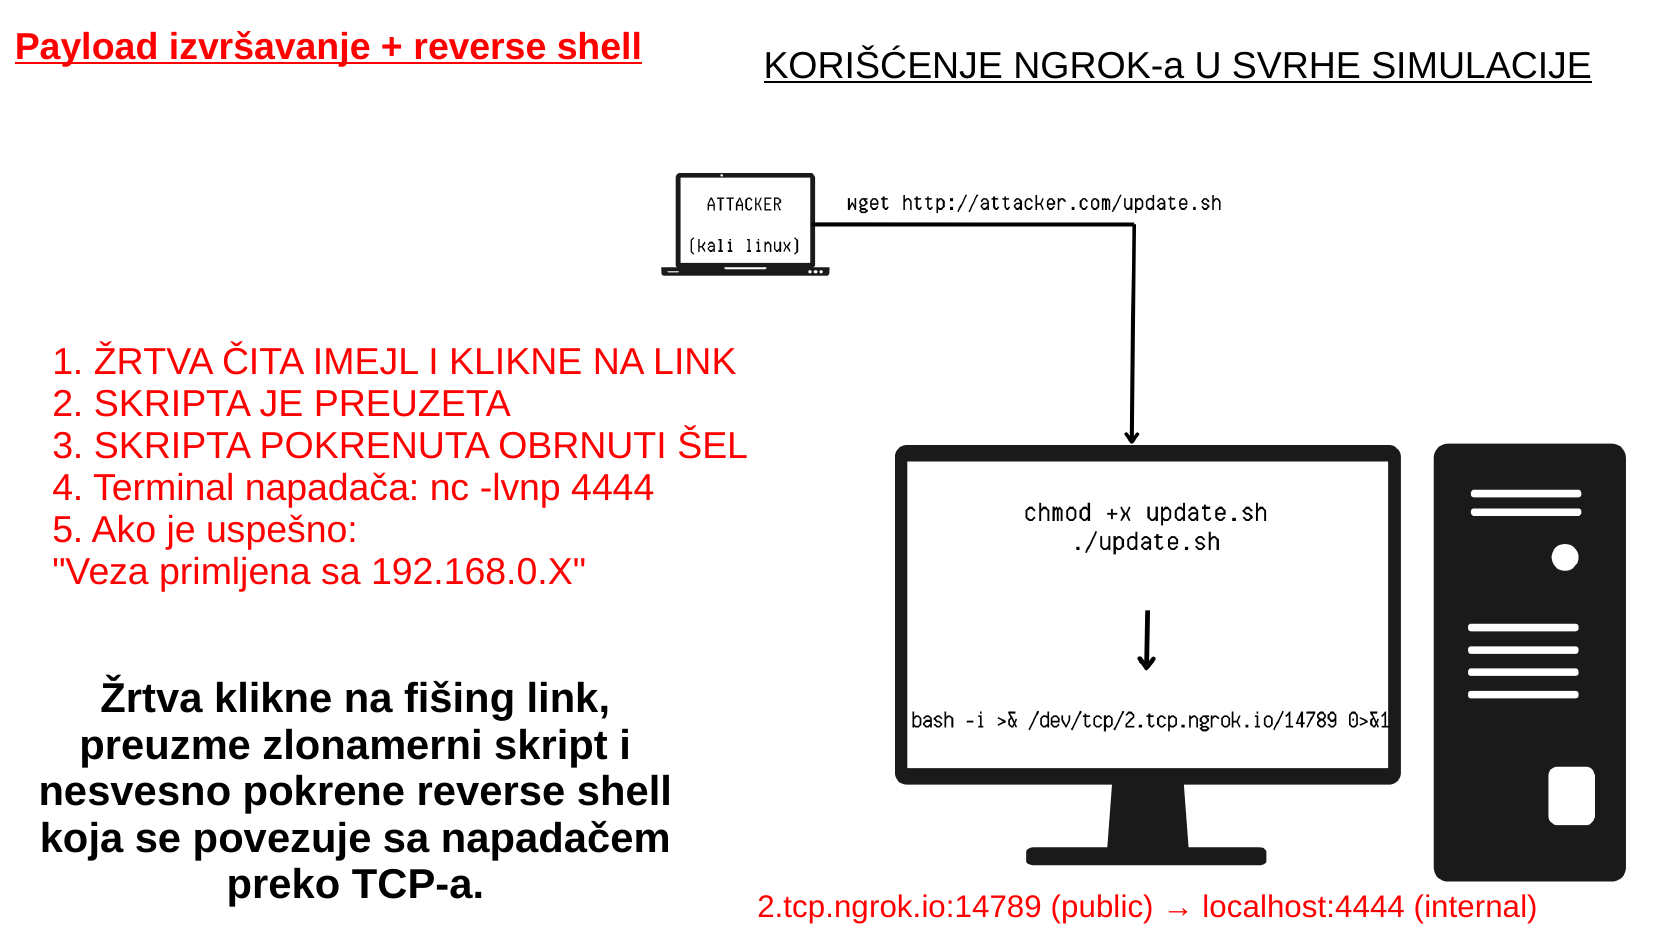

Payload izvršavanje + reverse shell
KORIŠĆENJE NGROK-a U SVRHE SIMULACIJE
1. ŽRTVA ČITA IMEJL I KLIKNE NA LINK
2. SKRIPTA JE PREUZETA
3. SKRIPTA POKRENUTA OBRNUTI ŠEL
4. Terminal napadača: nc -lvnp 4444
5. Ako je uspešno:
"Veza primljena sa 192.168.0.X"
Žrtva klikne na fišing link, preuzme zlonamerni skript i nesvesno pokrene reverse shell koja se povezuje sa napadačem preko TCP-a.
7
2.tcp.ngrok.io:14789 (public) → localhost:4444 (internal)